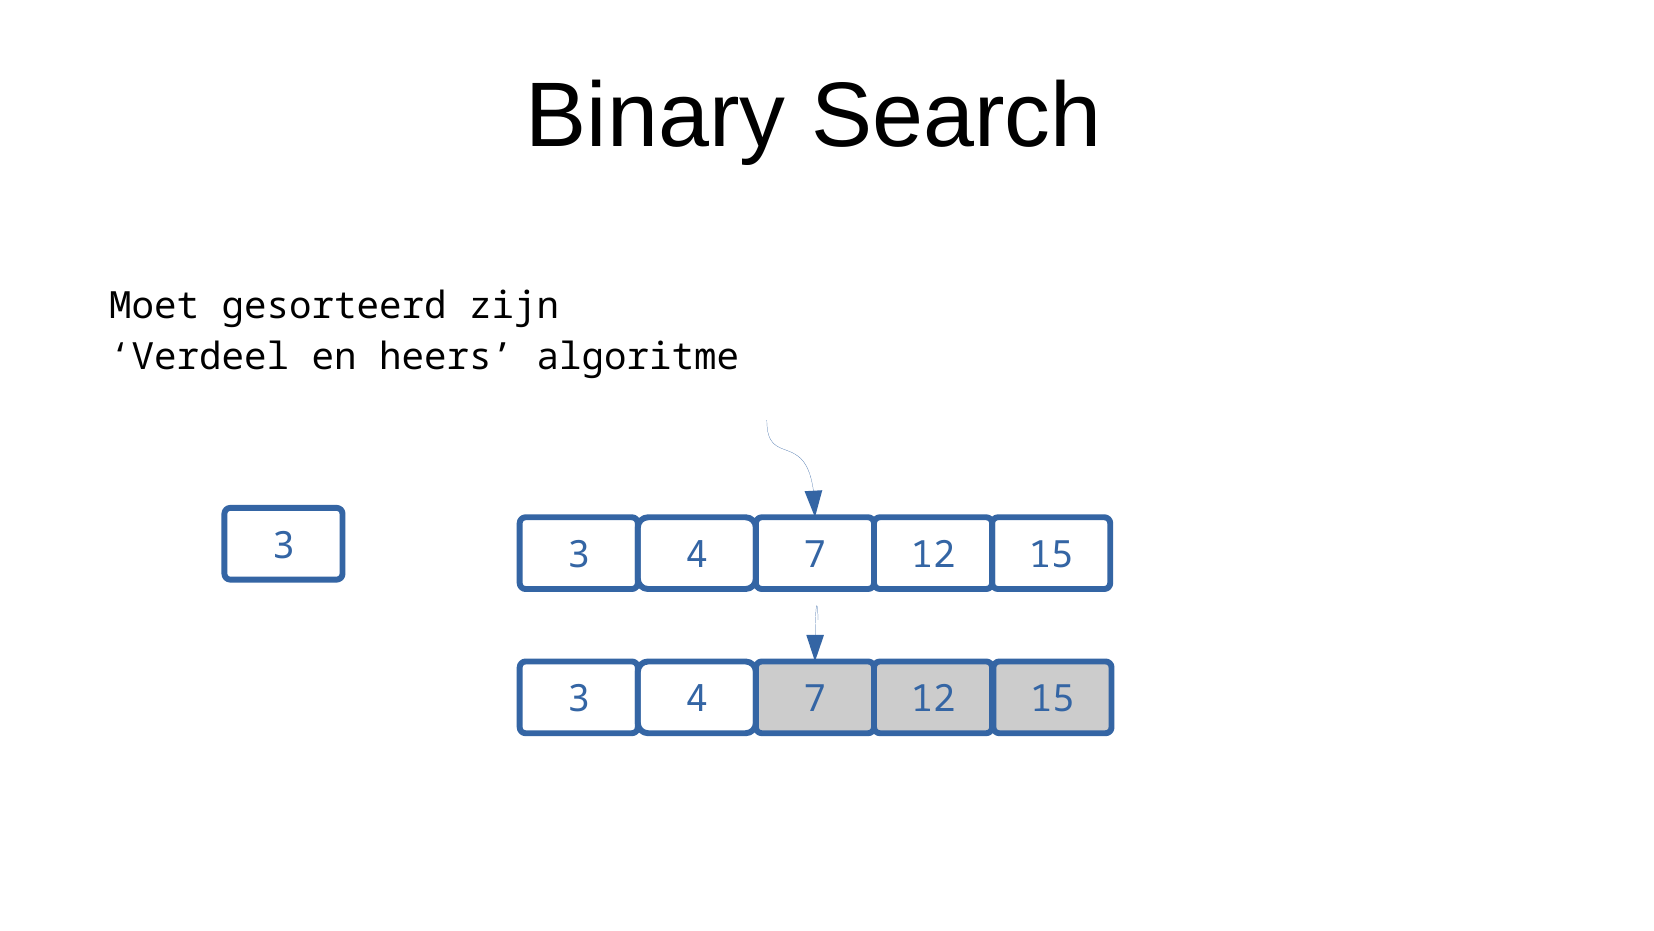

# Binary Search
Moet gesorteerd zijn
‘Verdeel en heers’ algoritme
3
3
4
7
12
15
3
4
7
12
15